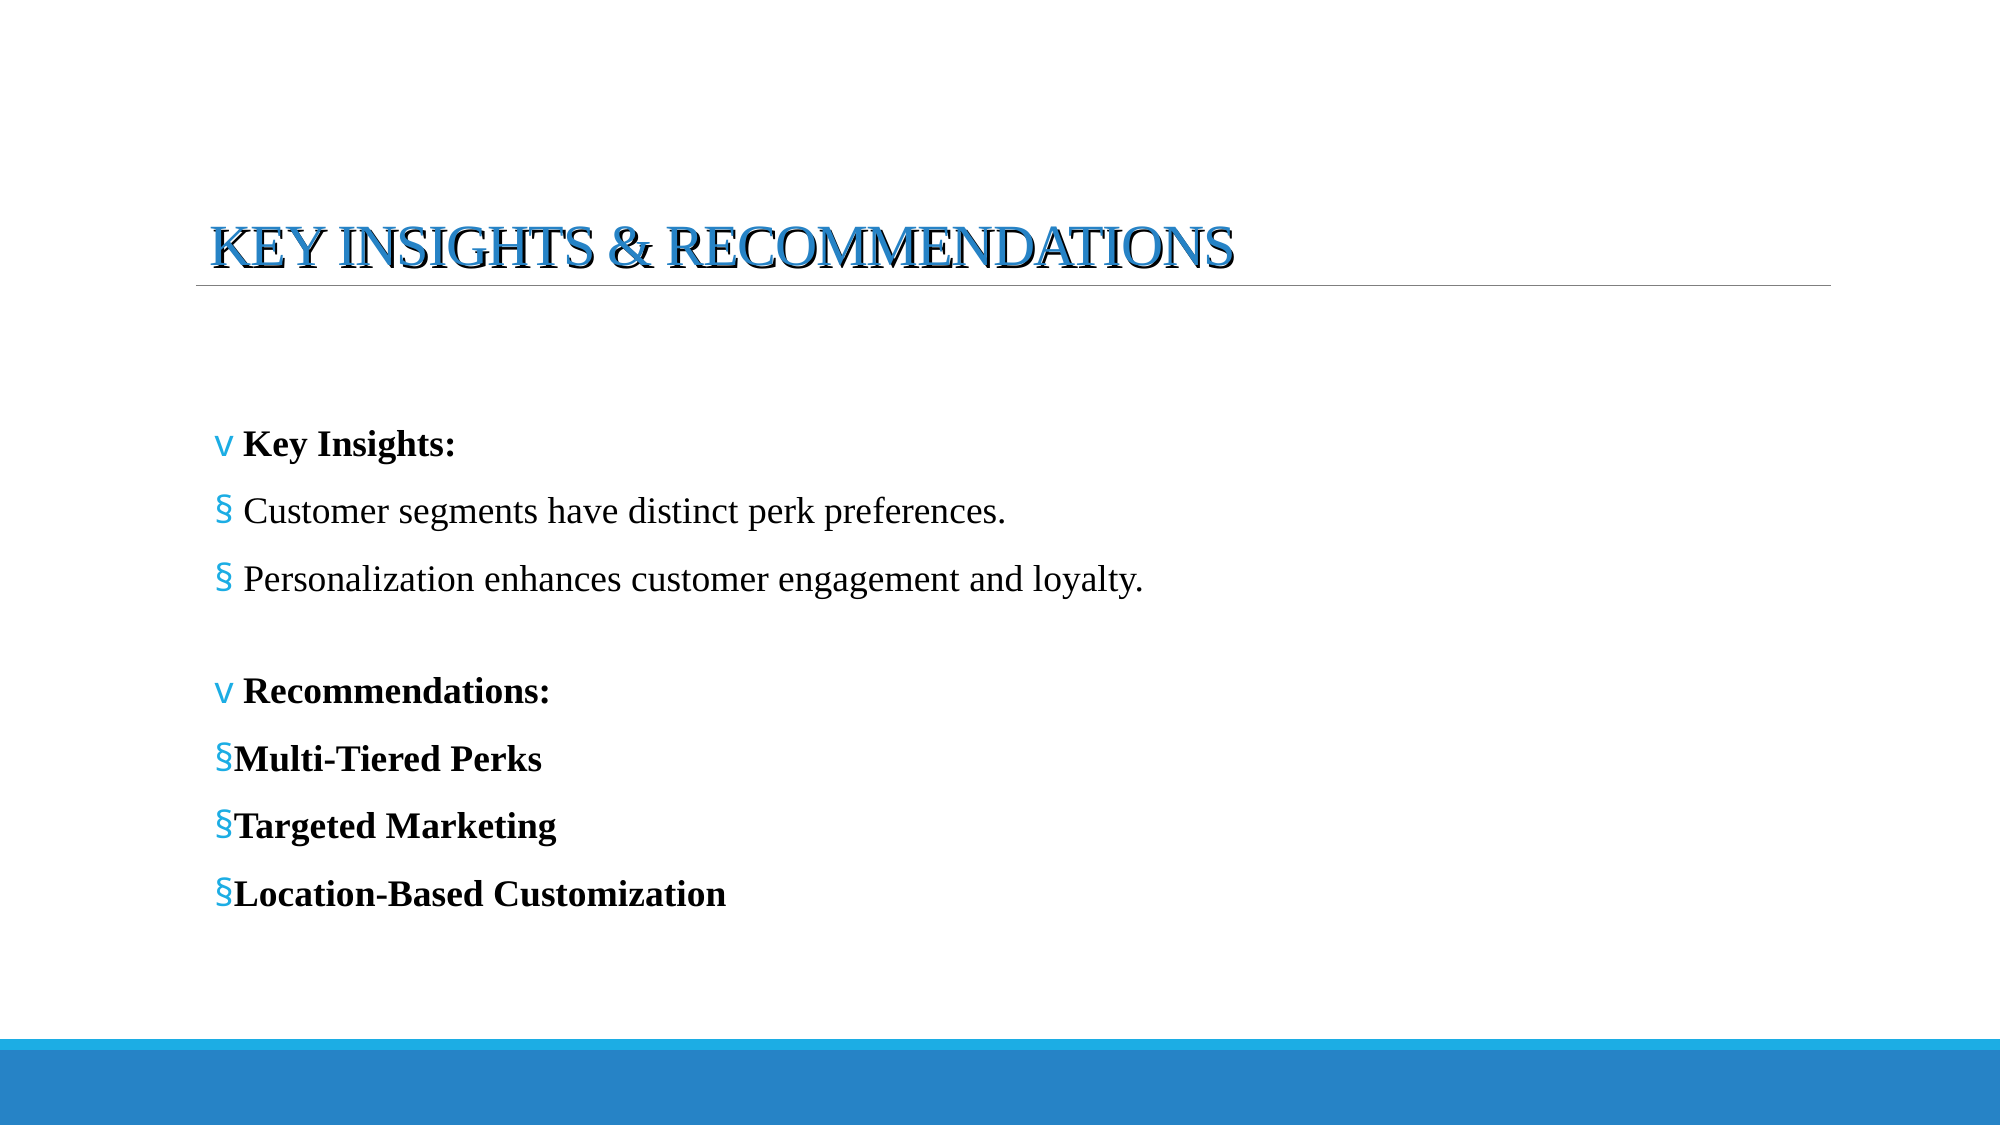

# KEY INSIGHTS & RECOMMENDATIONS
 Key Insights:
 Customer segments have distinct perk preferences.
 Personalization enhances customer engagement and loyalty.
 Recommendations:
Multi-Tiered Perks
Targeted Marketing
Location-Based Customization